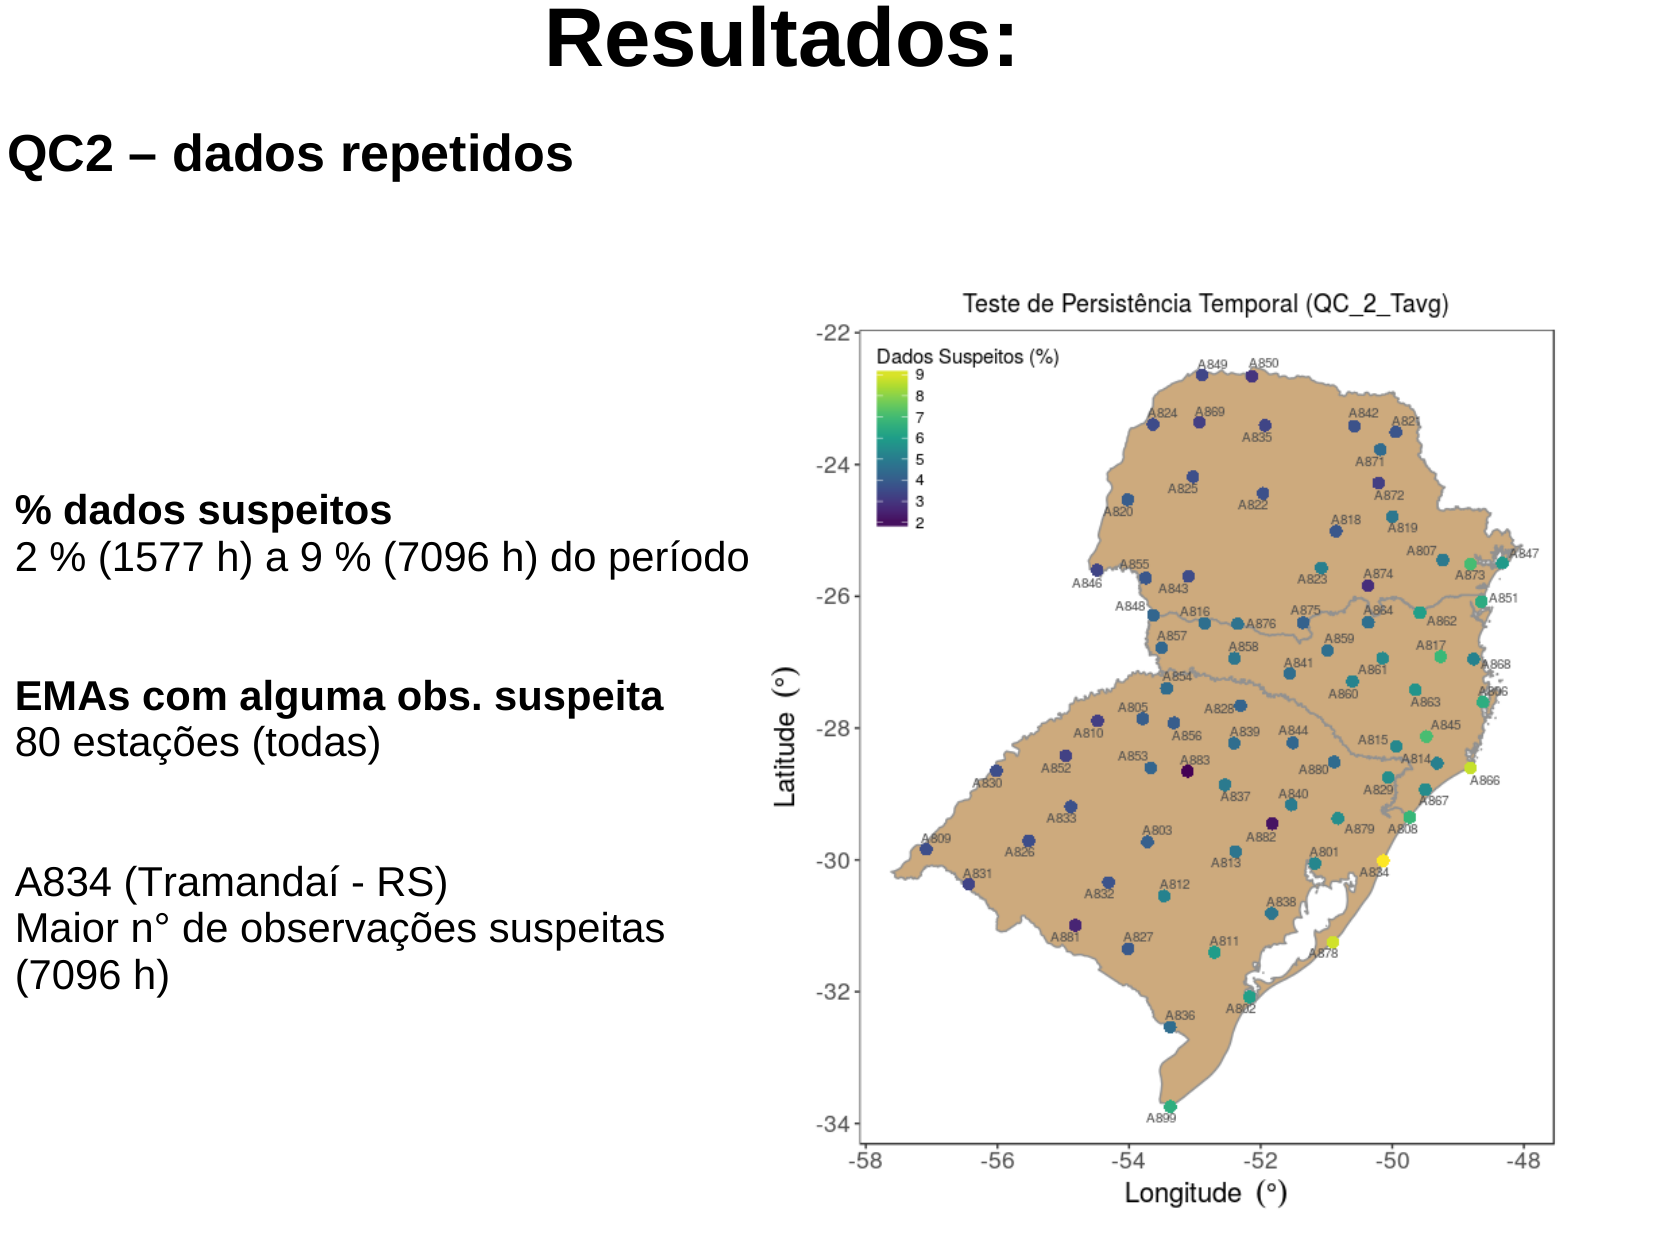

Resultados:
QC2 – dados repetidos
% dados suspeitos
2 % (1577 h) a 9 % (7096 h) do período
EMAs com alguma obs. suspeita
80 estações (todas)
A834 (Tramandaí - RS)
Maior n° de observações suspeitas
(7096 h)